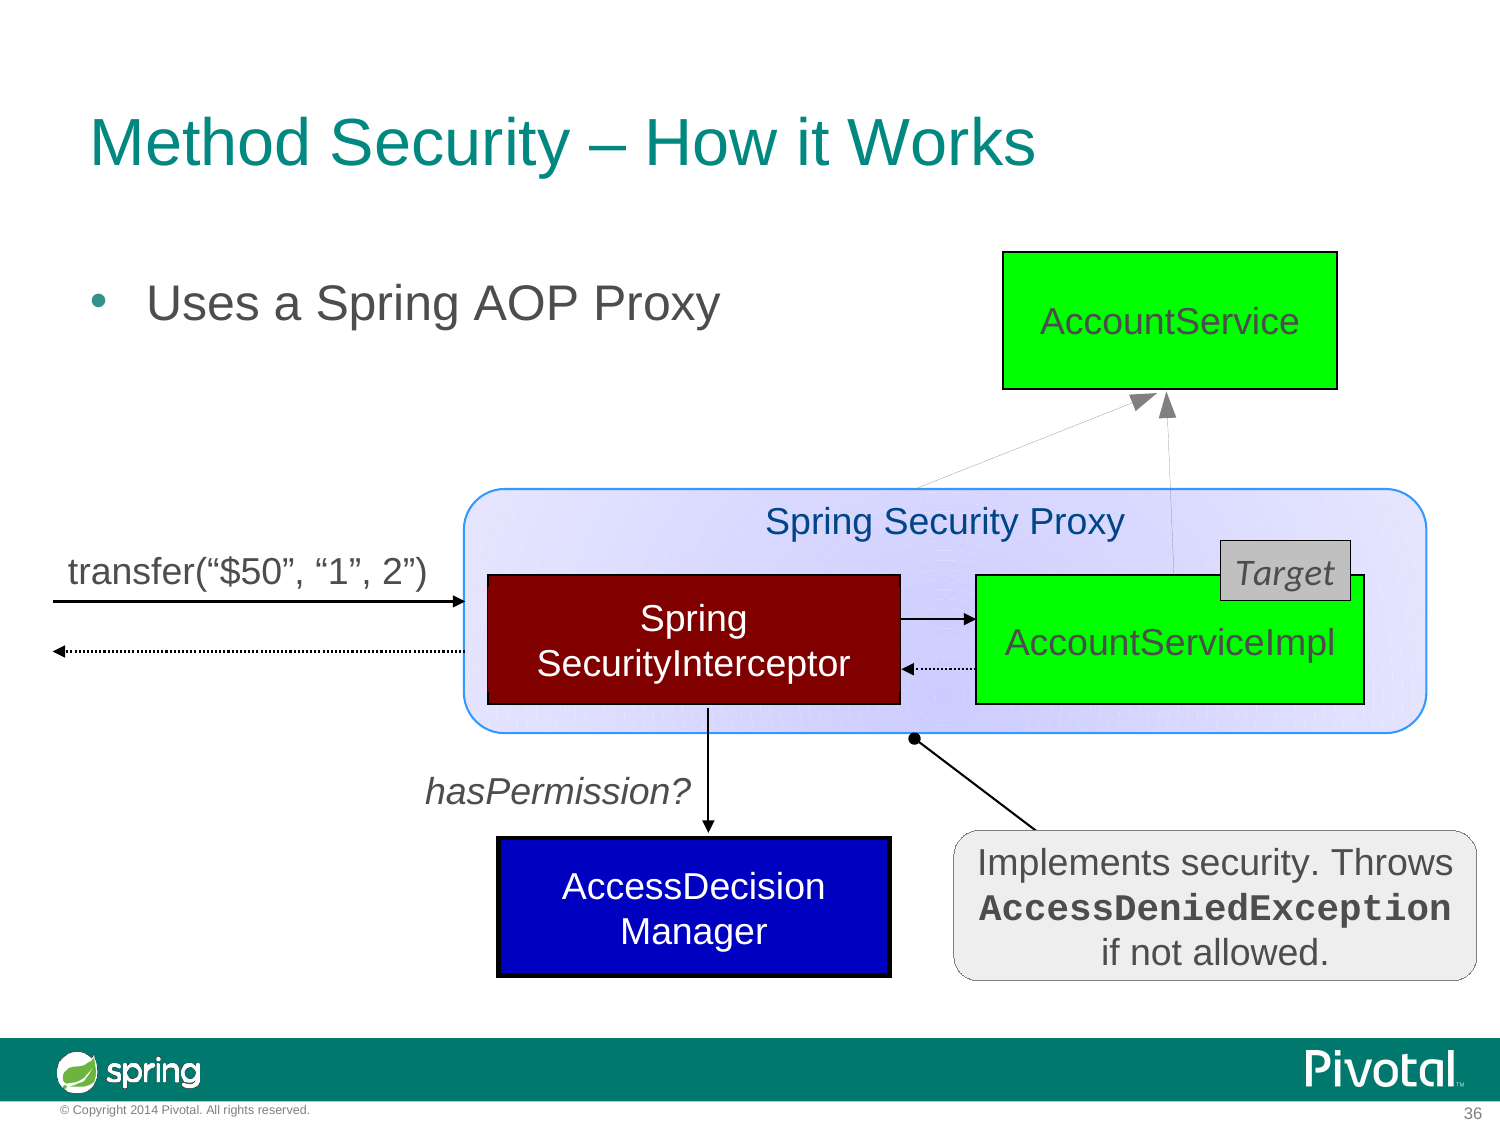

# Method Security – How it Works
AccountService
Uses a Spring AOP Proxy
Spring Security Proxy
transfer(“$50”, “1”, 2”)
Target
Spring
SecurityInterceptor
AccountServiceImpl
hasPermission?
Implements security. Throws AccessDeniedException if not allowed.
AccessDecision
Manager